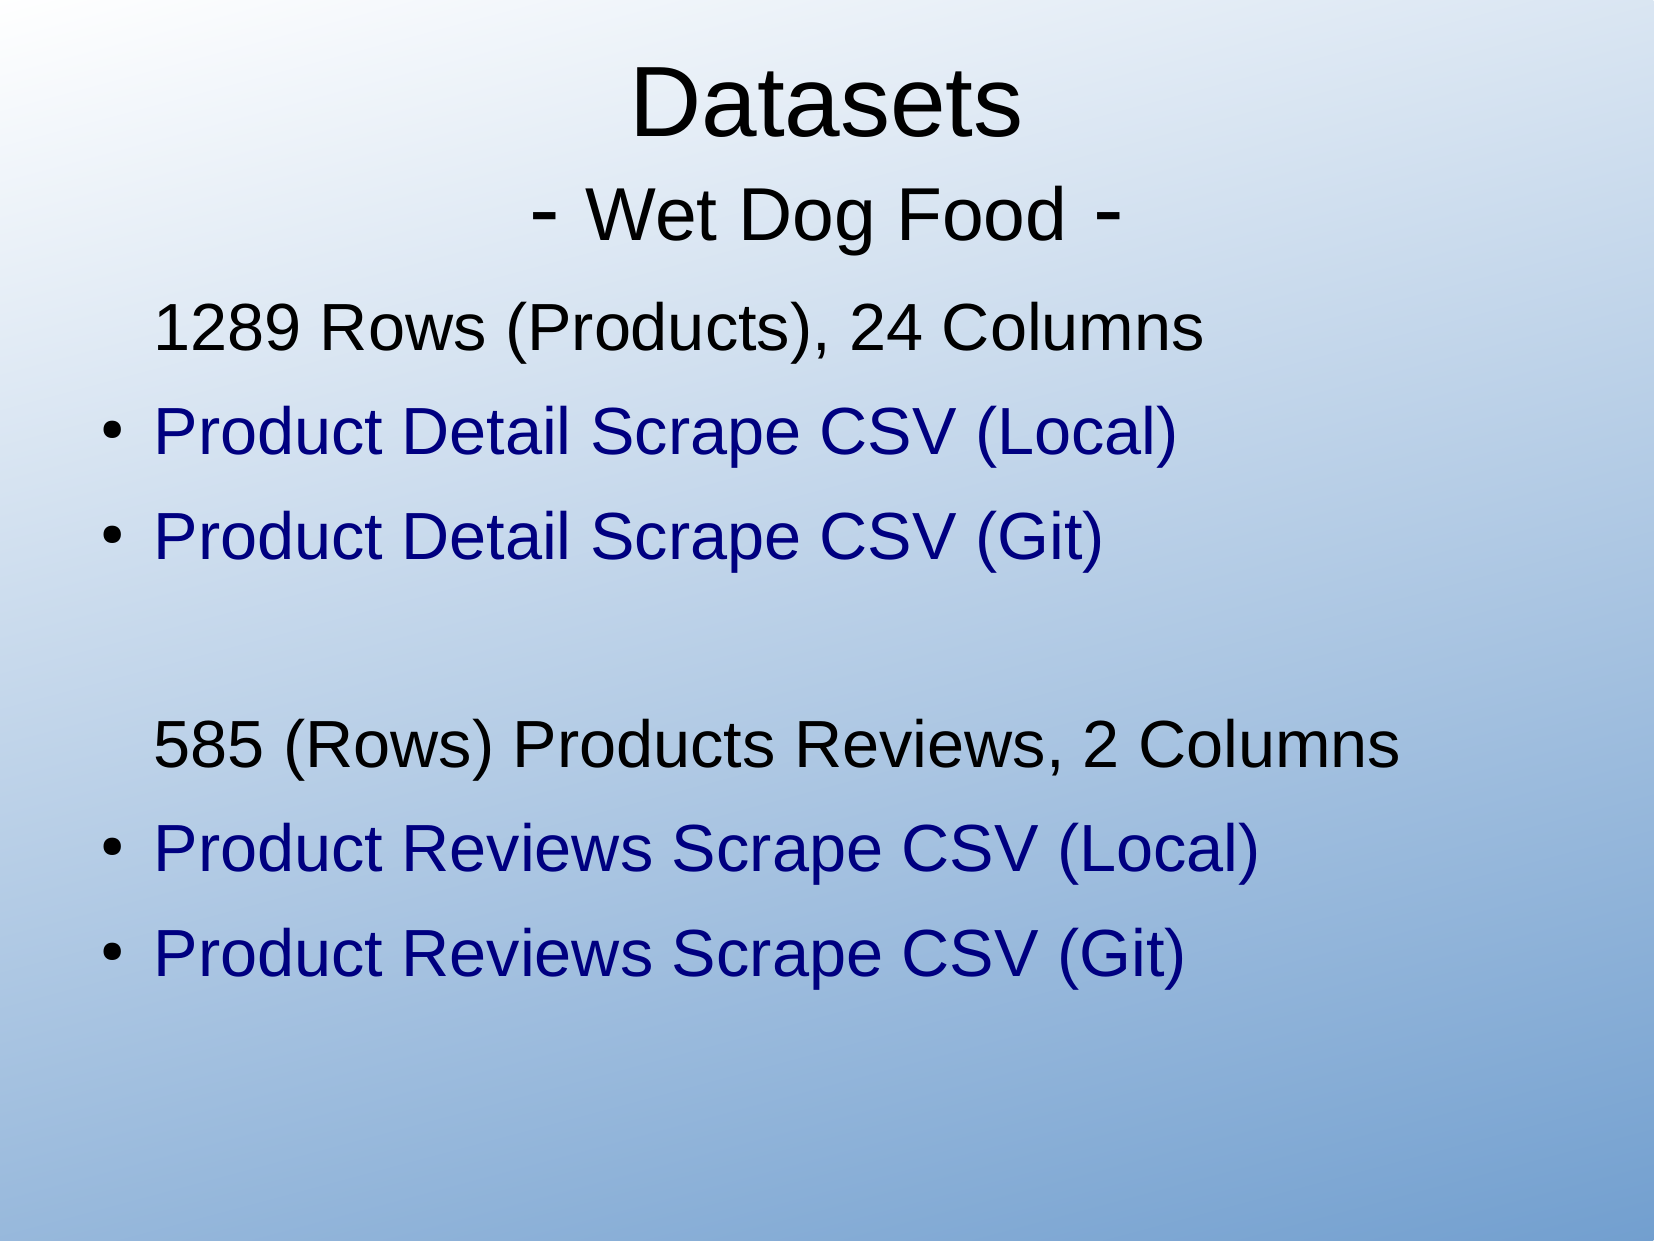

# Datasets - Wet Dog Food -
1289 Rows (Products), 24 Columns
Product Detail Scrape CSV (Local)
Product Detail Scrape CSV (Git)
585 (Rows) Products Reviews, 2 Columns
Product Reviews Scrape CSV (Local)
Product Reviews Scrape CSV (Git)